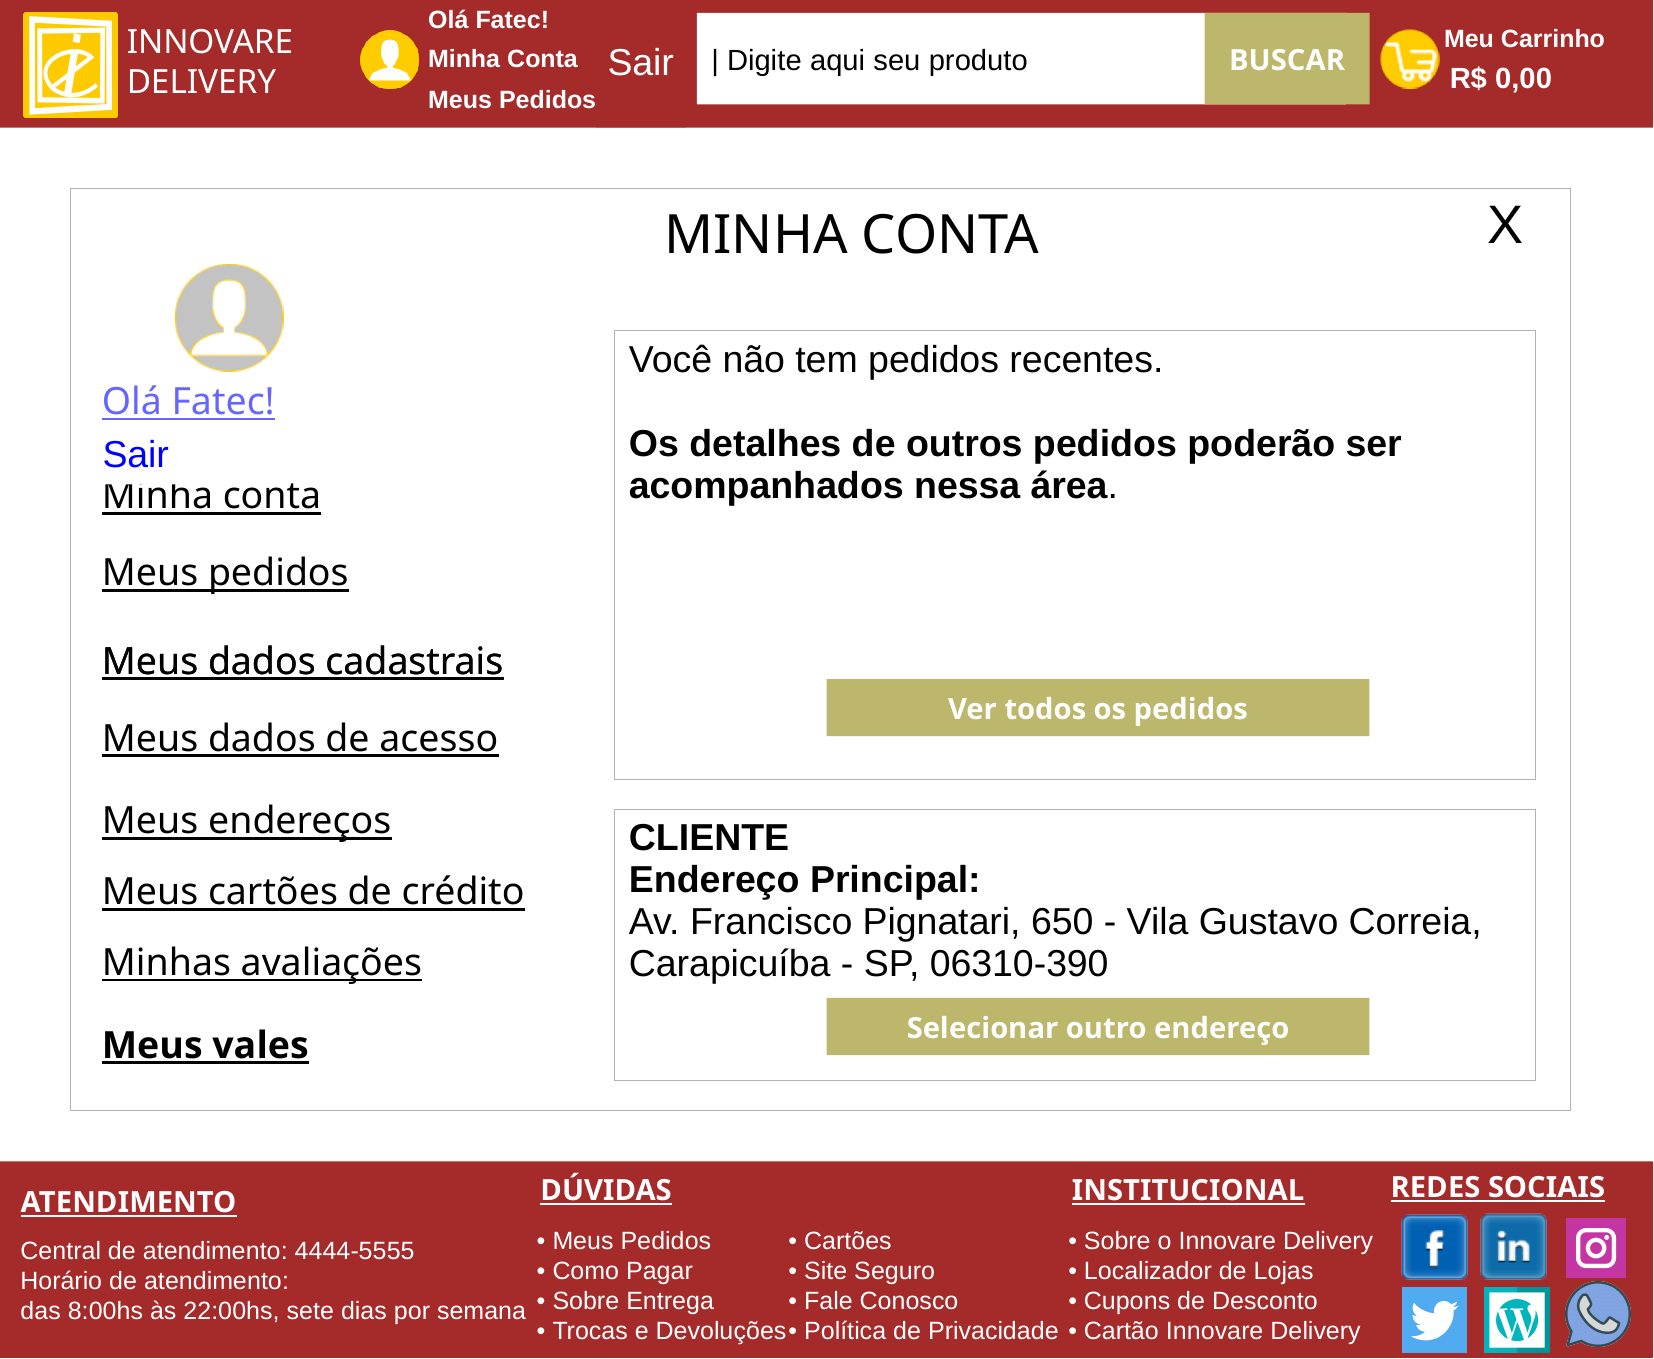

Olá Fatec!
Sair
INNOVARE
DELIVERY
| Digite aqui seu produto
BUSCAR
Meu Carrinho
Minha Conta
R$ 0,00
Meus Pedidos
MINHA CONTA
X
Você não tem pedidos recentes.
Os detalhes de outros pedidos poderão ser
acompanhados nessa área.
Olá Fatec!
Sair
Minha conta
Meus pedidos
Meus dados cadastrais
Meus dados cadastrais
Ver todos os pedidos
Meus dados de acesso
Meus endereços
CLIENTE
Endereço Principal:
Av. Francisco Pignatari, 650 - Vila Gustavo Correia,
Carapicuíba - SP, 06310-390
Meus cartões de crédito
Minhas avaliações
Selecionar outro endereço
Meus vales
REDES SOCIAIS
DÚVIDAS
INSTITUCIONAL
ATENDIMENTO
• Meus Pedidos
• Como Pagar
• Sobre Entrega
• Trocas e Devoluções
• Cartões
• Site Seguro
• Fale Conosco
• Política de Privacidade
• Sobre o Innovare Delivery
• Localizador de Lojas
• Cupons de Desconto
• Cartão Innovare Delivery
Central de atendimento: 4444-5555
Horário de atendimento:
das 8:00hs às 22:00hs, sete dias por semana